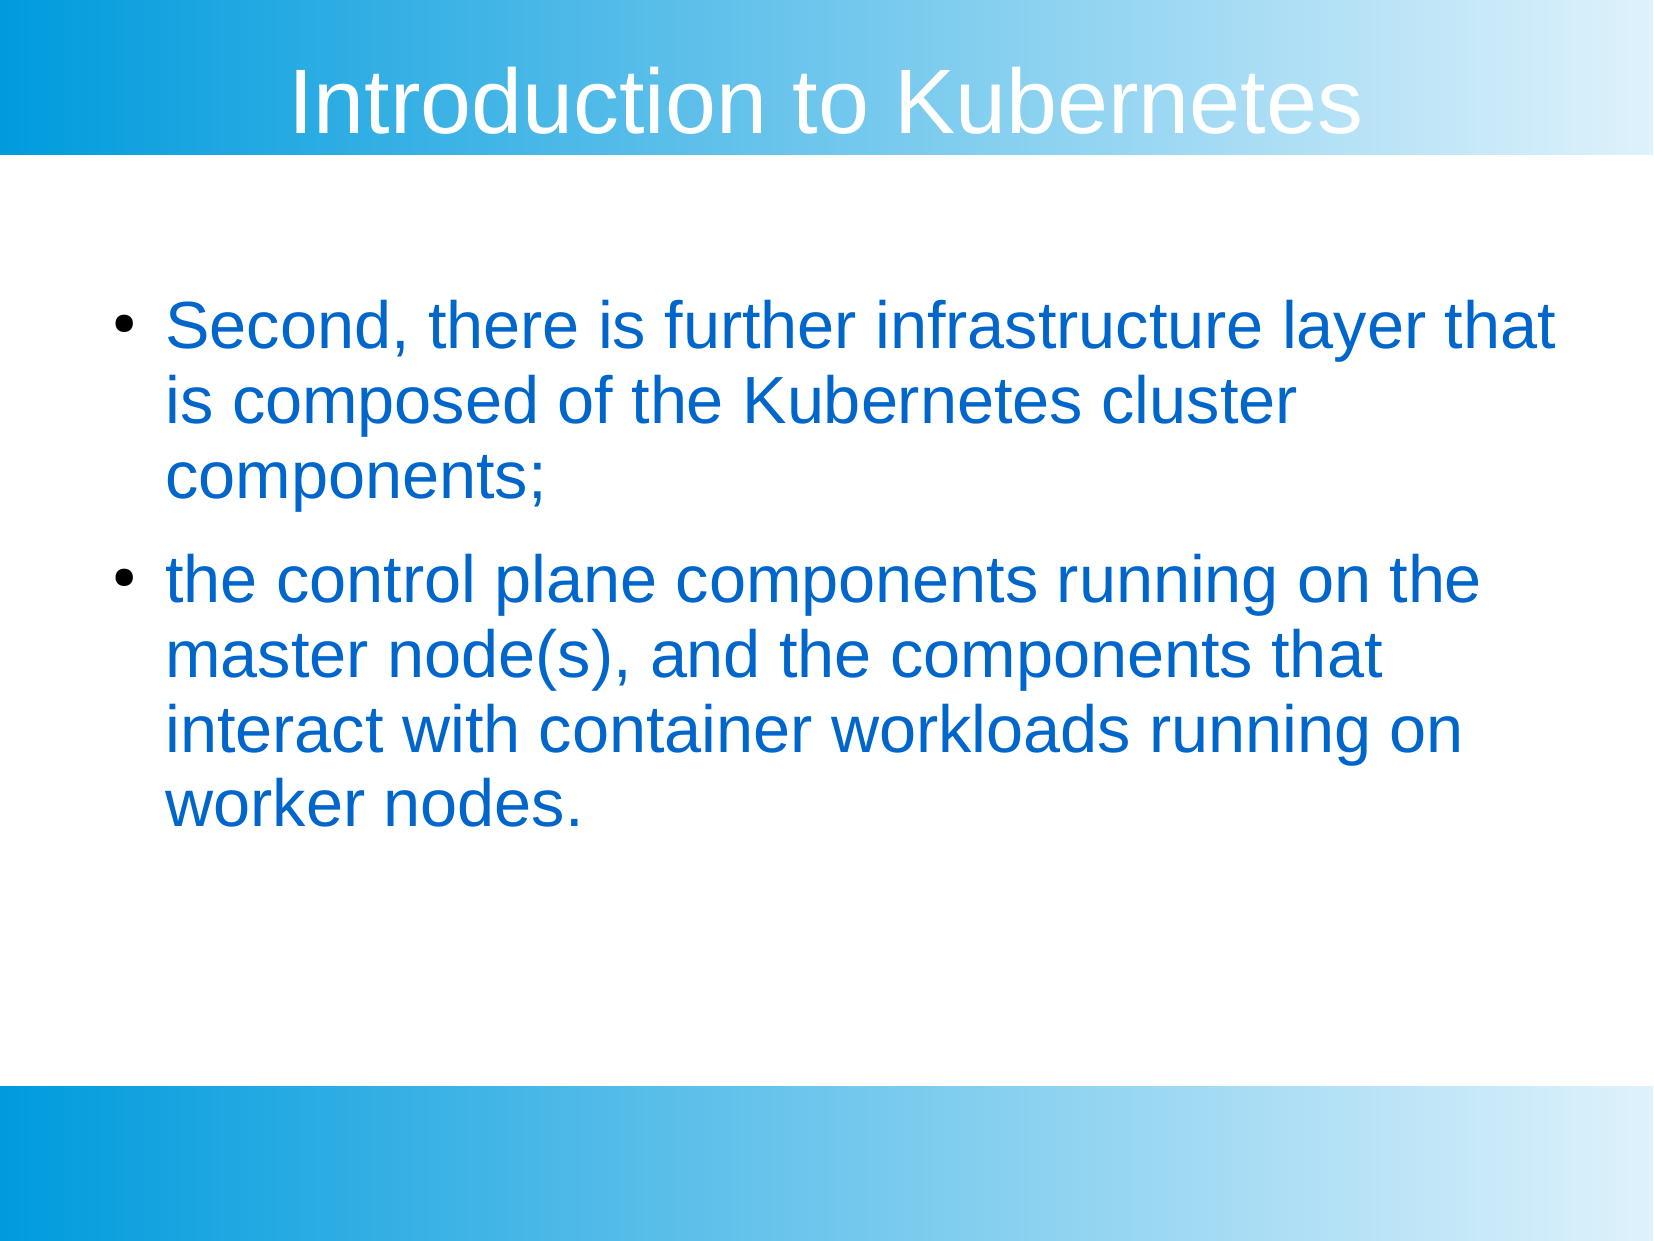

# Introduction to Kubernetes
Second, there is further infrastructure layer that is composed of the Kubernetes cluster components;
the control plane components running on the master node(s), and the components that interact with container workloads running on worker nodes.